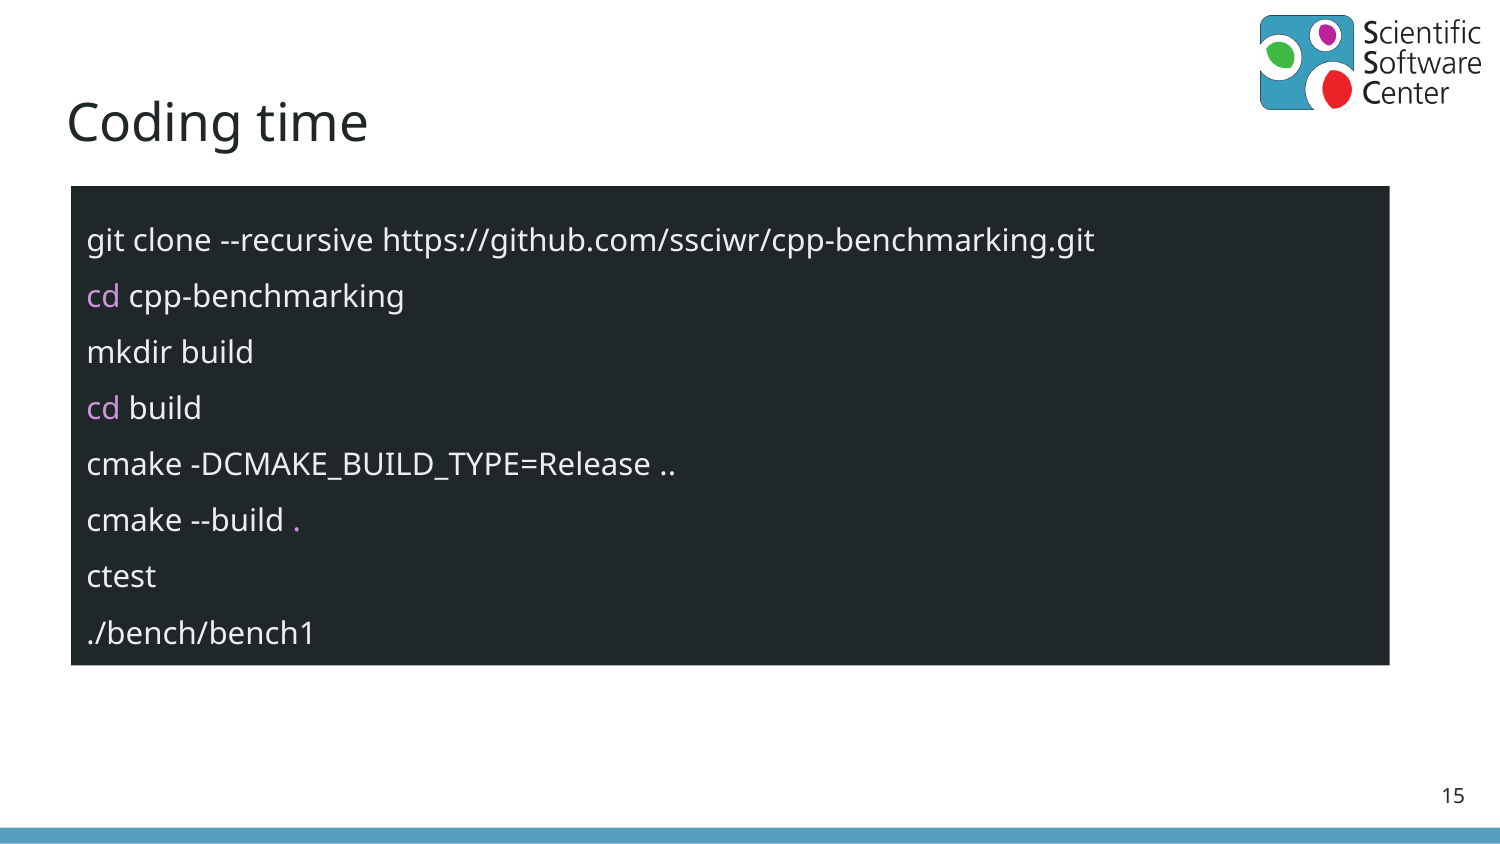

# Coding time
git clone --recursive https://github.com/ssciwr/cpp-benchmarking.git
cd cpp-benchmarking
mkdir build
cd build
cmake -DCMAKE_BUILD_TYPE=Release ..
cmake --build .
ctest
./bench/bench1